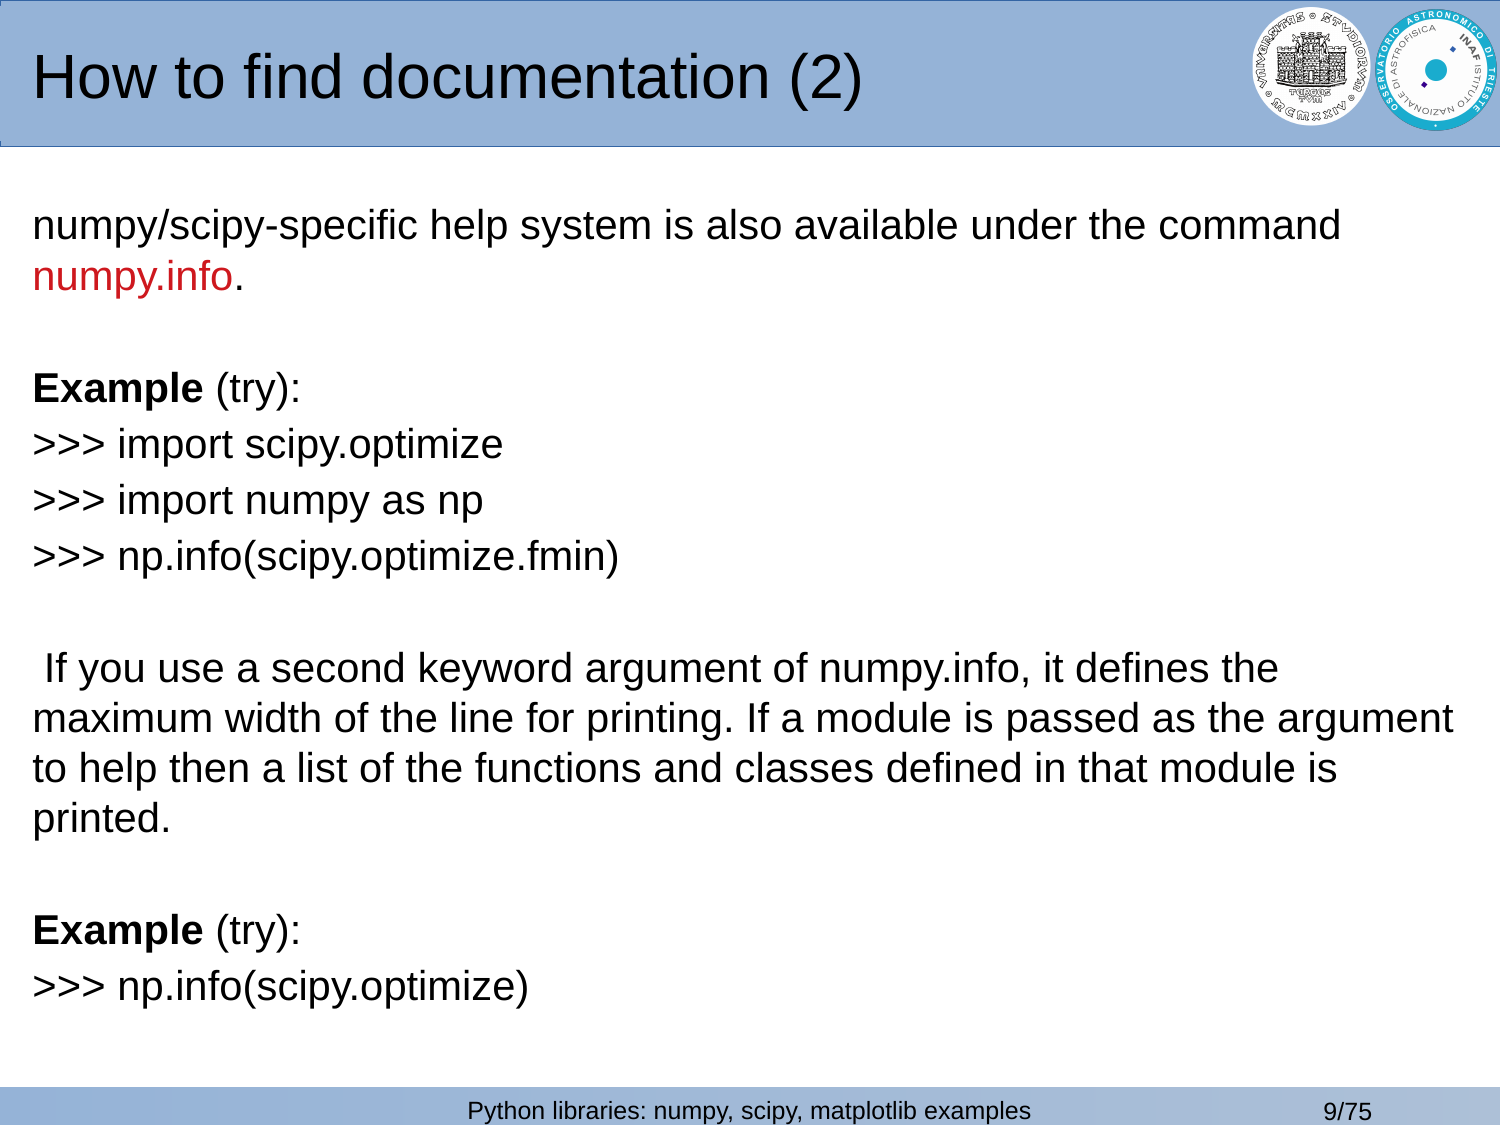

How to find documentation (2)
# numpy/scipy-specific help system is also available under the command numpy.info.
Example (try):
>>> import scipy.optimize
>>> import numpy as np
>>> np.info(scipy.optimize.fmin)
 If you use a second keyword argument of numpy.info, it defines the maximum width of the line for printing. If a module is passed as the argument to help then a list of the functions and classes defined in that module is printed.
Example (try):
>>> np.info(scipy.optimize)